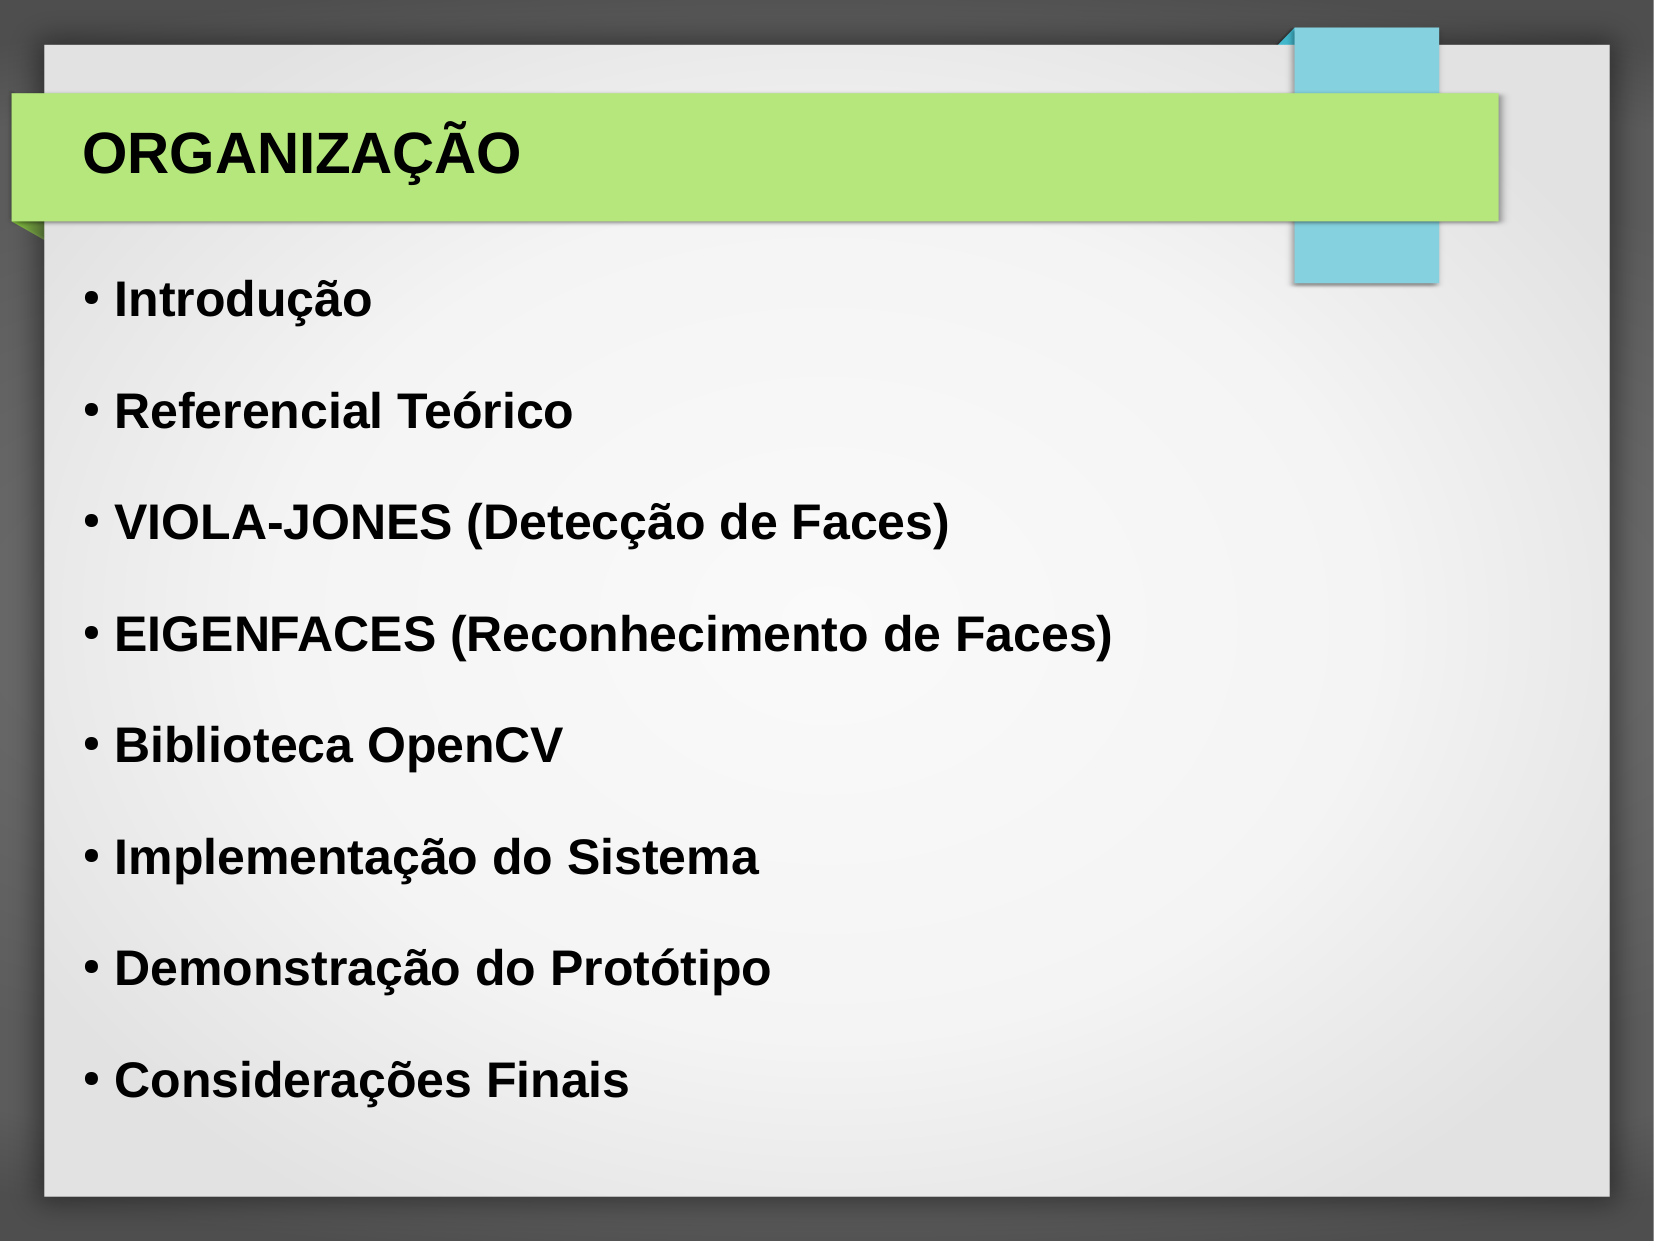

# ORGANIZAÇÃO
 Introdução
 Referencial Teórico
 VIOLA-JONES (Detecção de Faces)
 EIGENFACES (Reconhecimento de Faces)
 Biblioteca OpenCV
 Implementação do Sistema
 Demonstração do Protótipo
 Considerações Finais